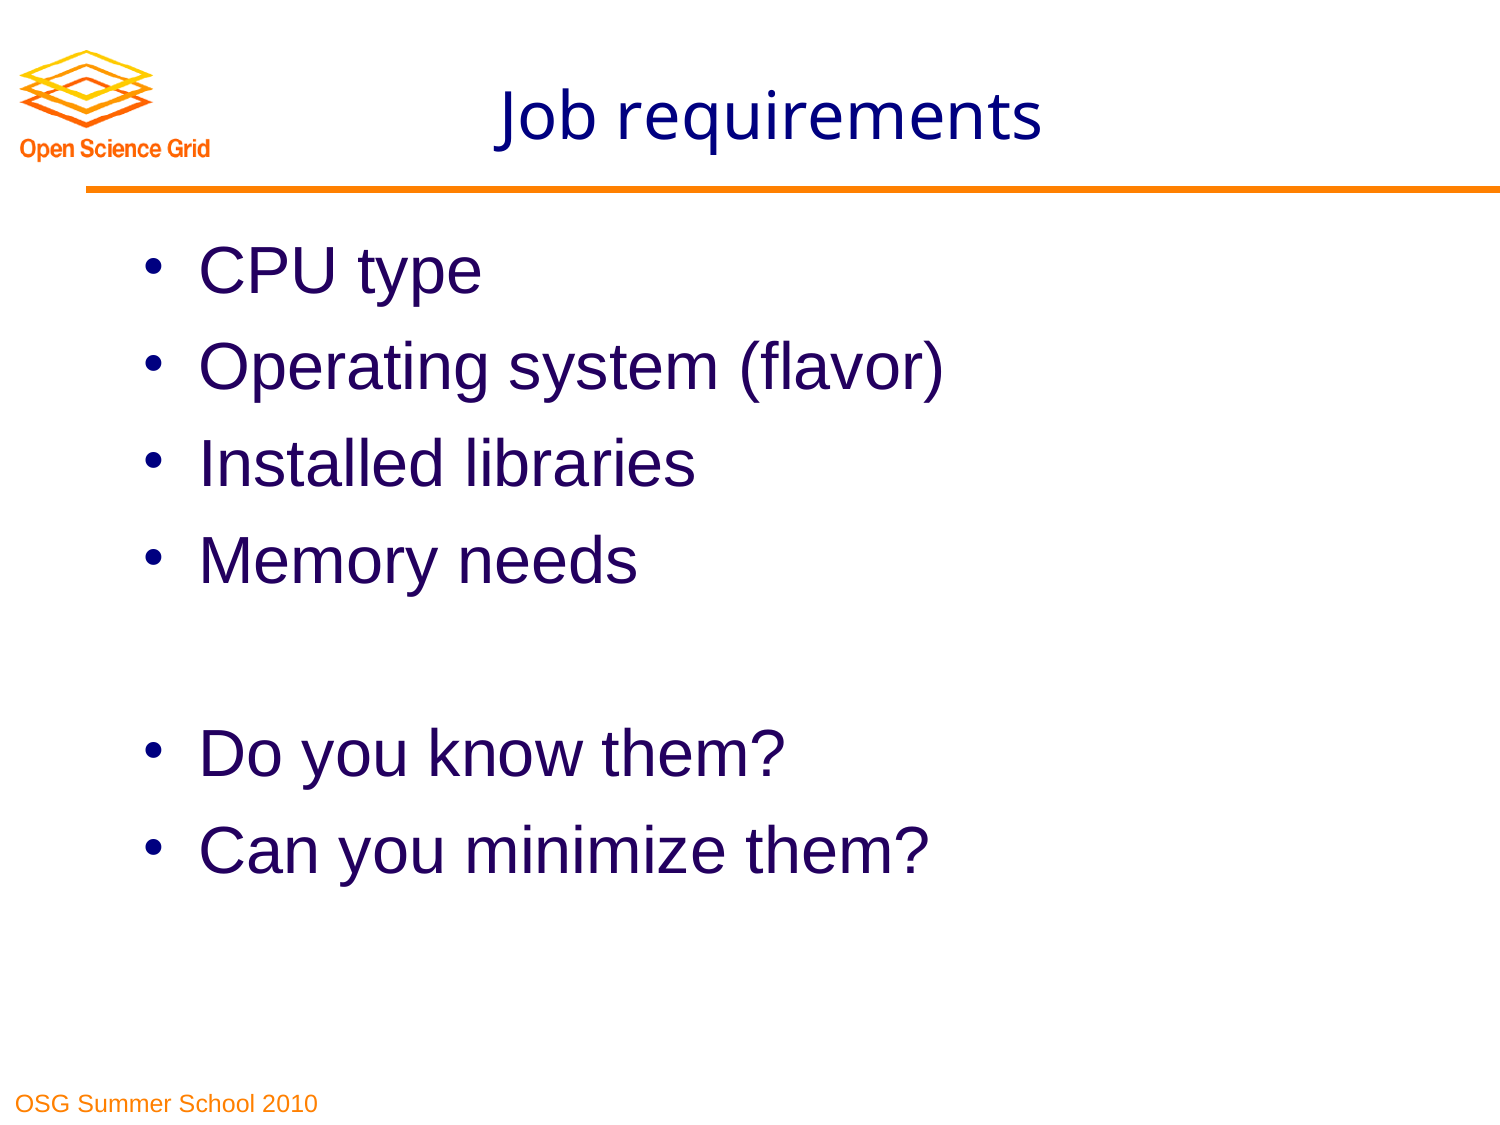

# Job requirements
CPU type
Operating system (flavor)
Installed libraries
Memory needs
Do you know them?
Can you minimize them?